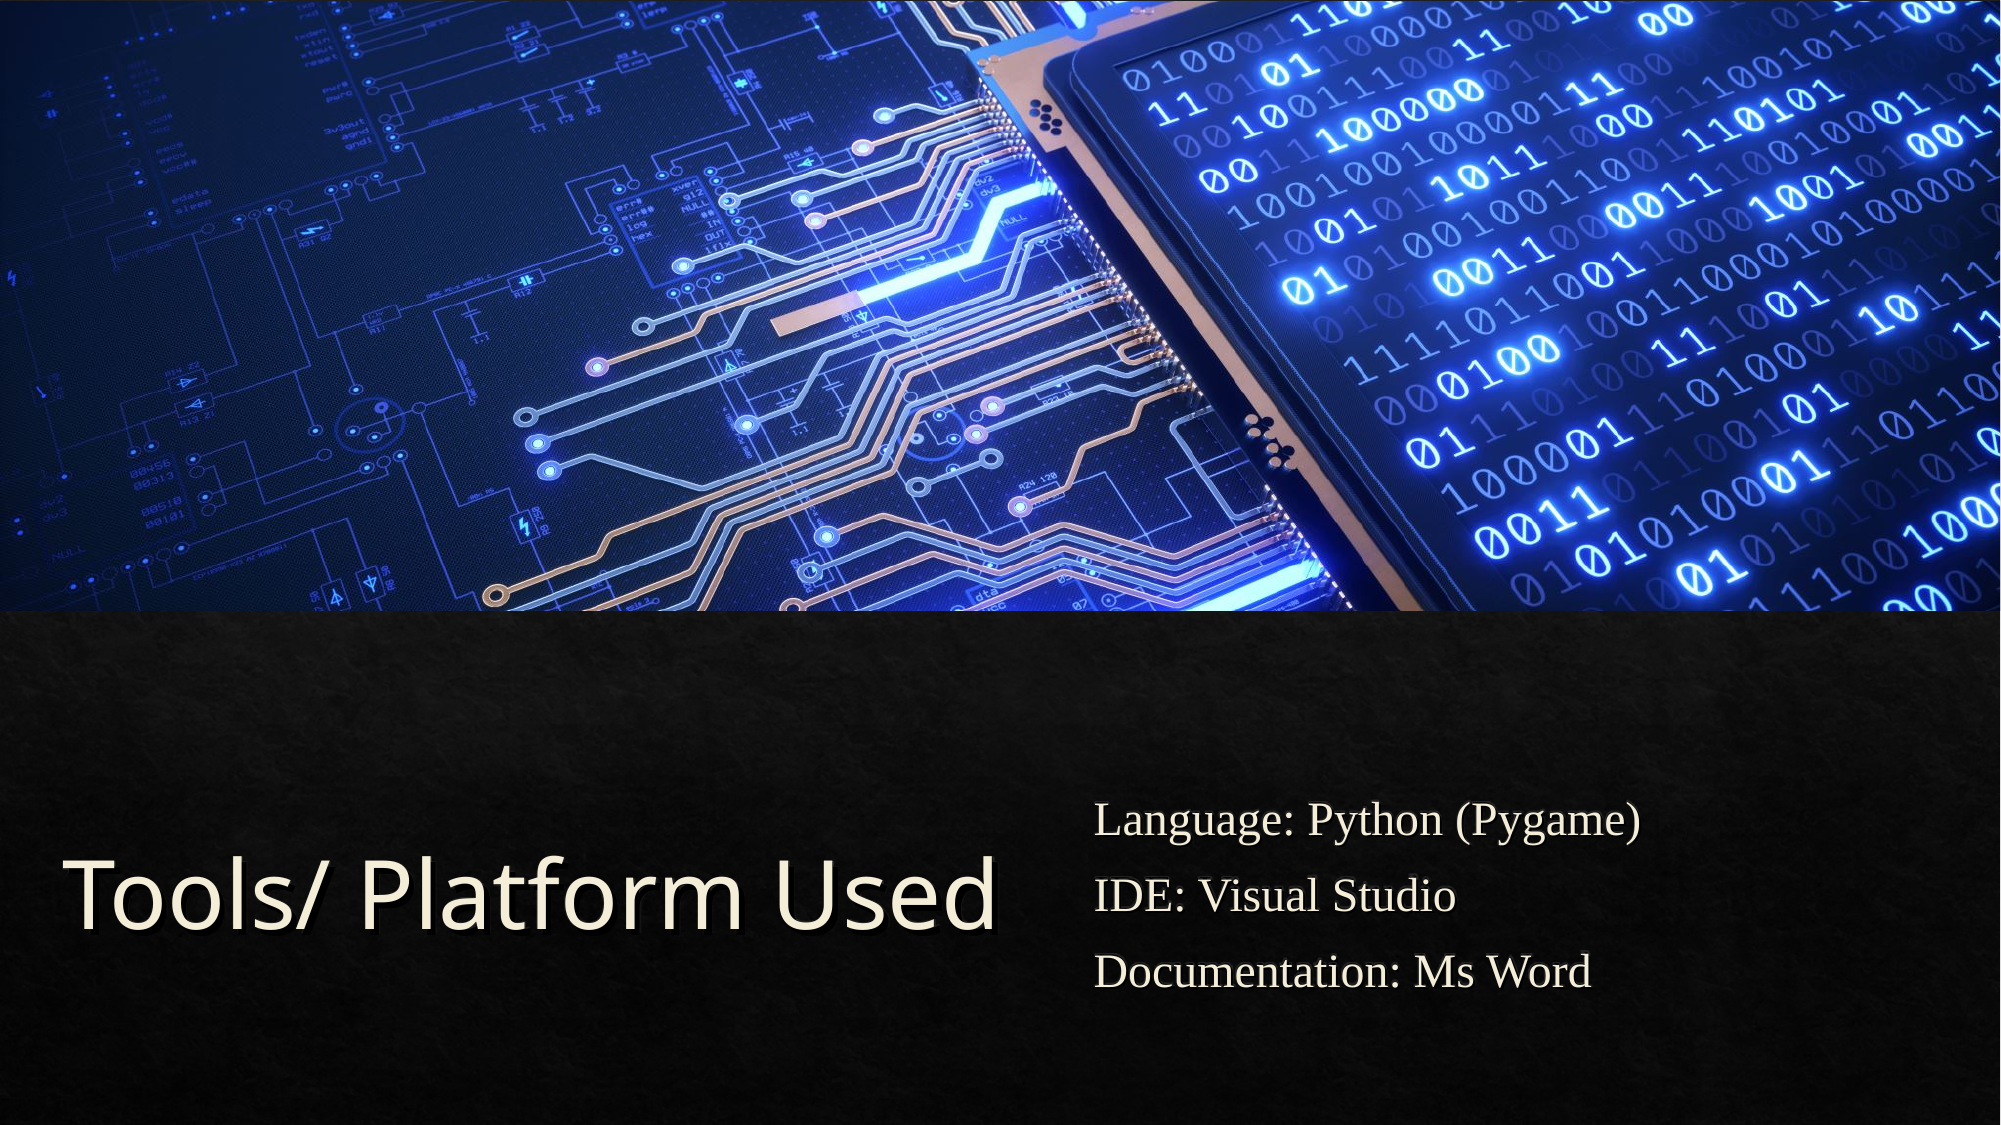

Language: Python (Pygame)
IDE: Visual Studio
Documentation: Ms Word
# Tools/ Platform Used